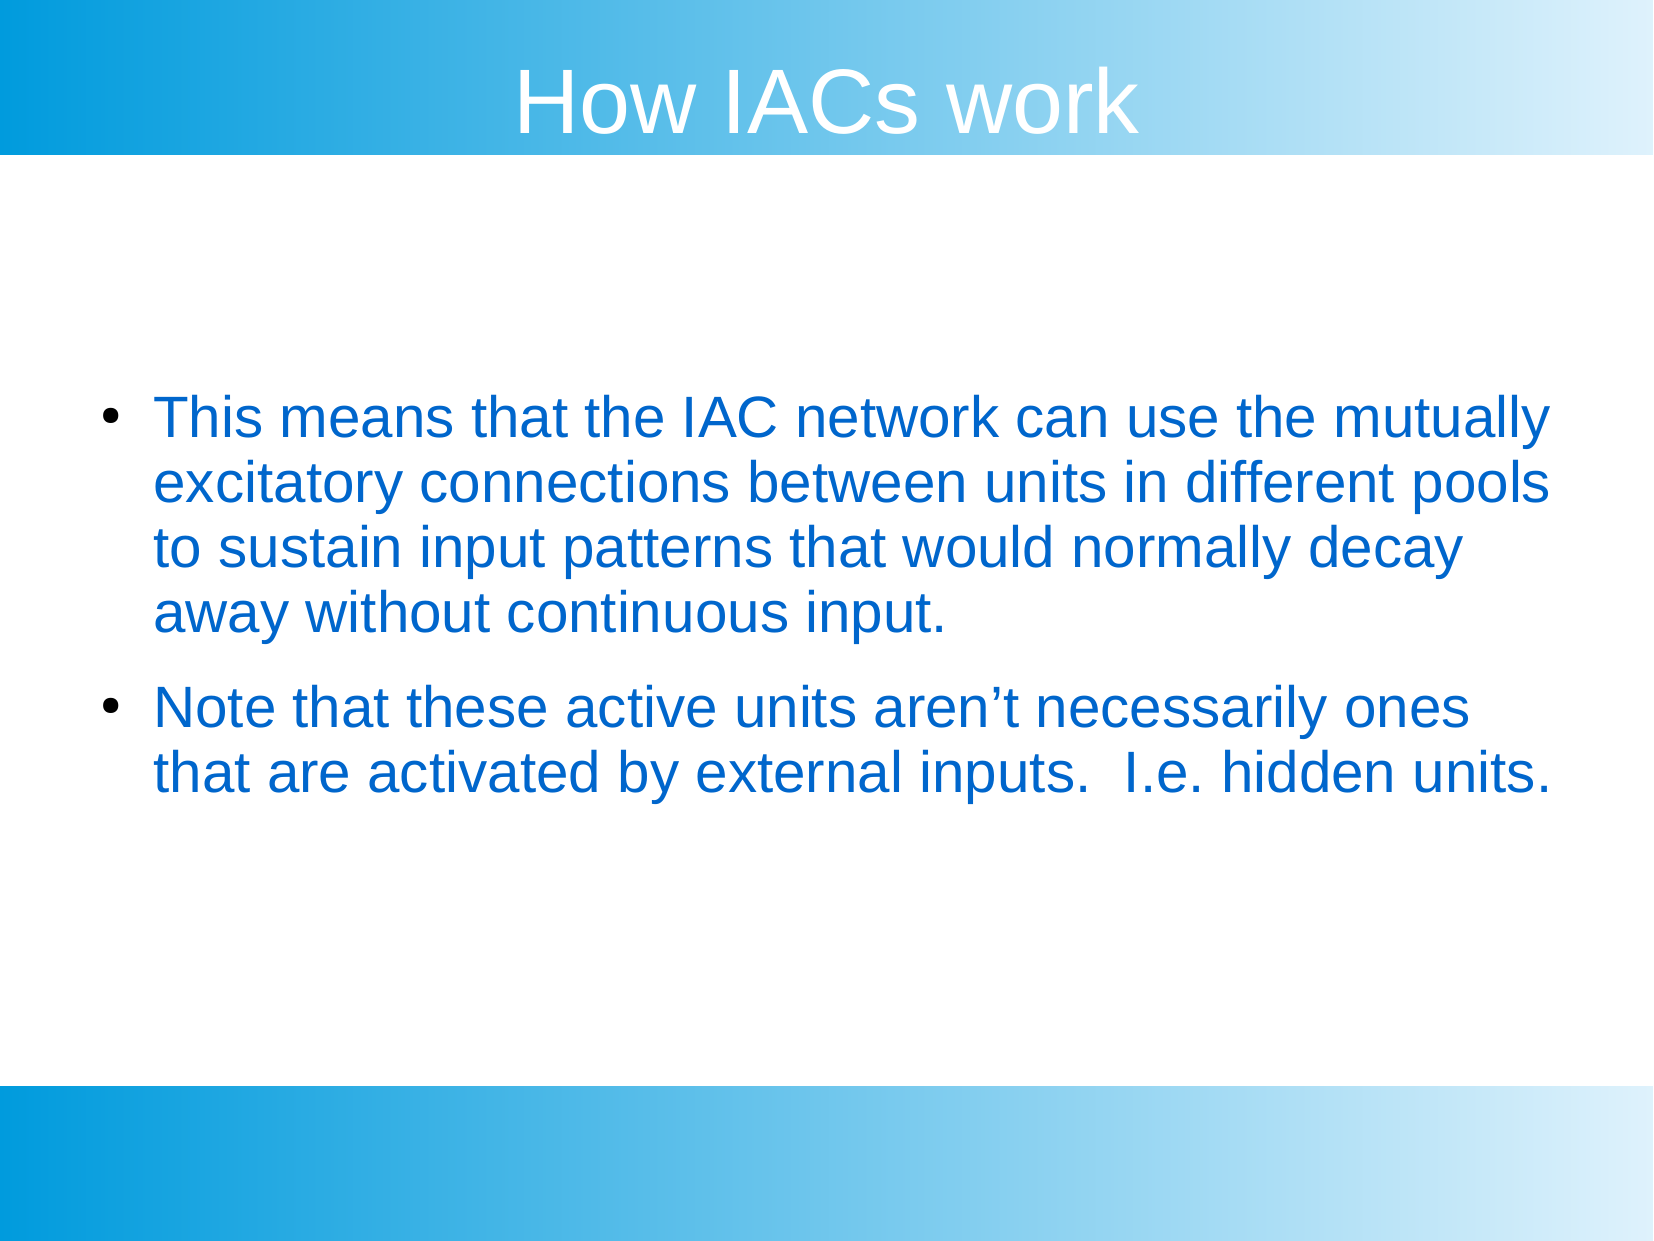

# How IACs work
This means that the IAC network can use the mutually excitatory connections between units in different pools to sustain input patterns that would normally decay away without continuous input.
Note that these active units aren’t necessarily ones that are activated by external inputs. I.e. hidden units.